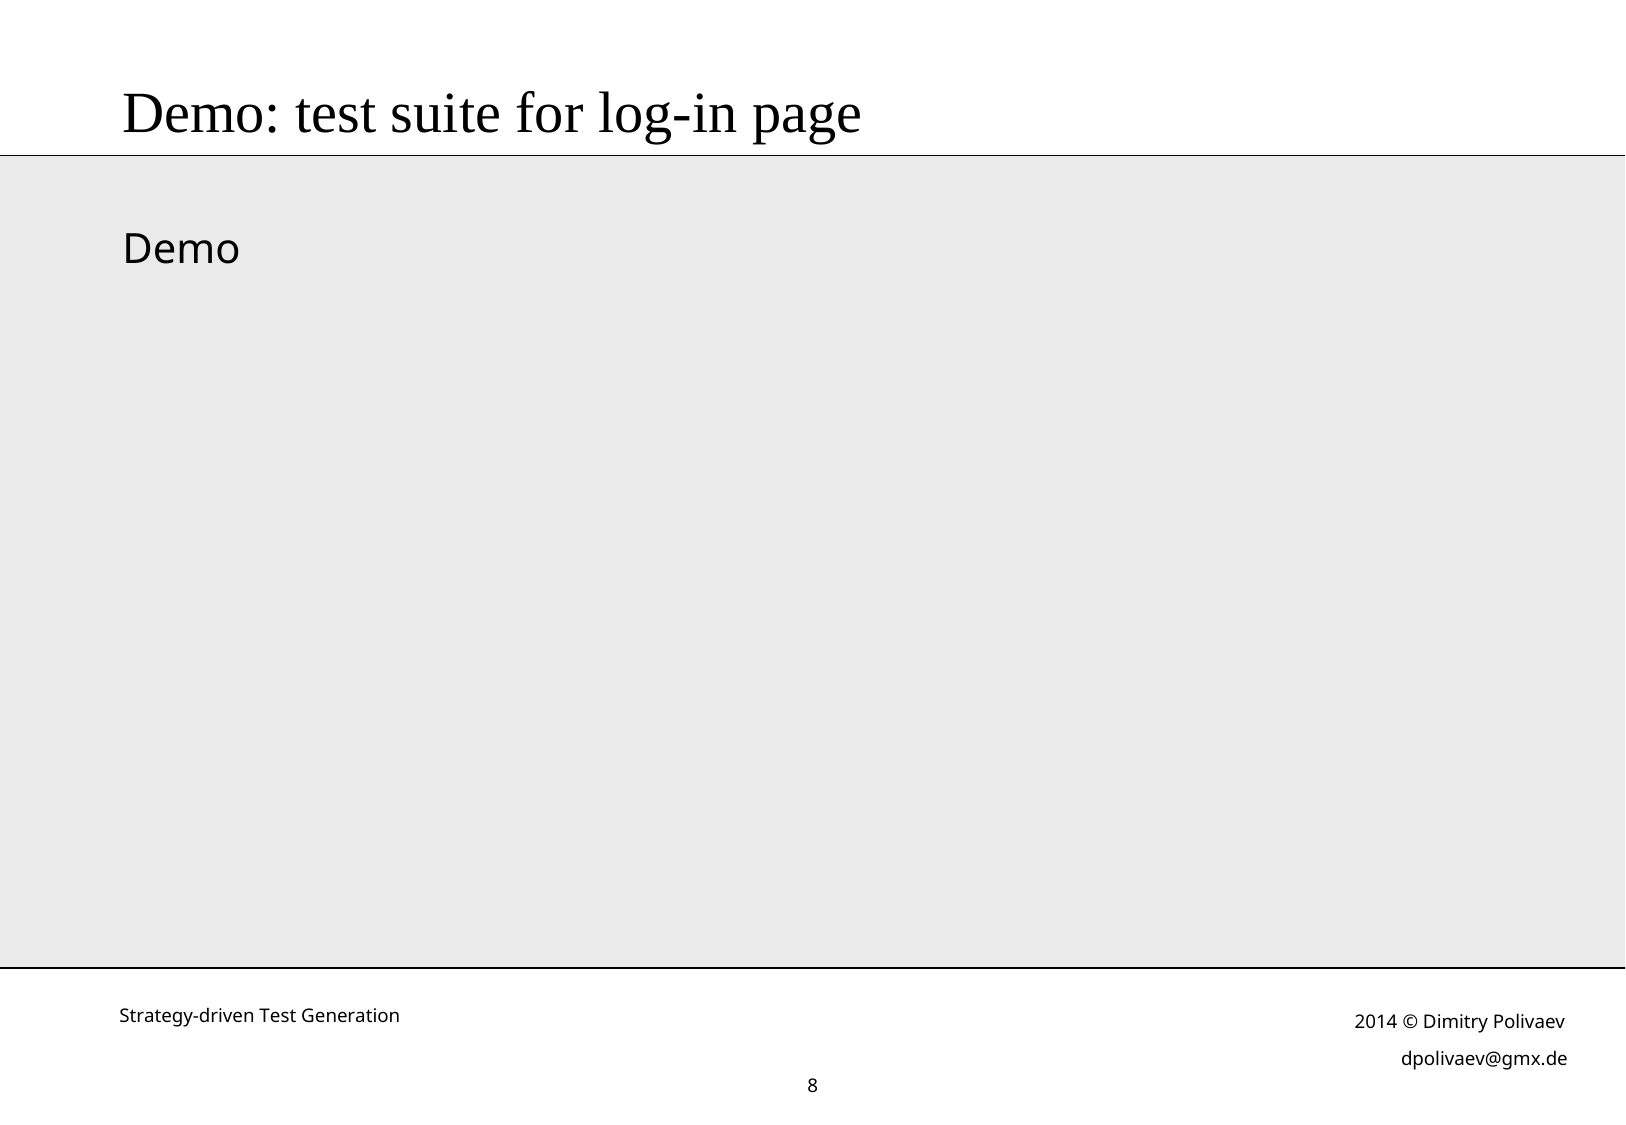

# Demo: test suite for log-in page
Demo